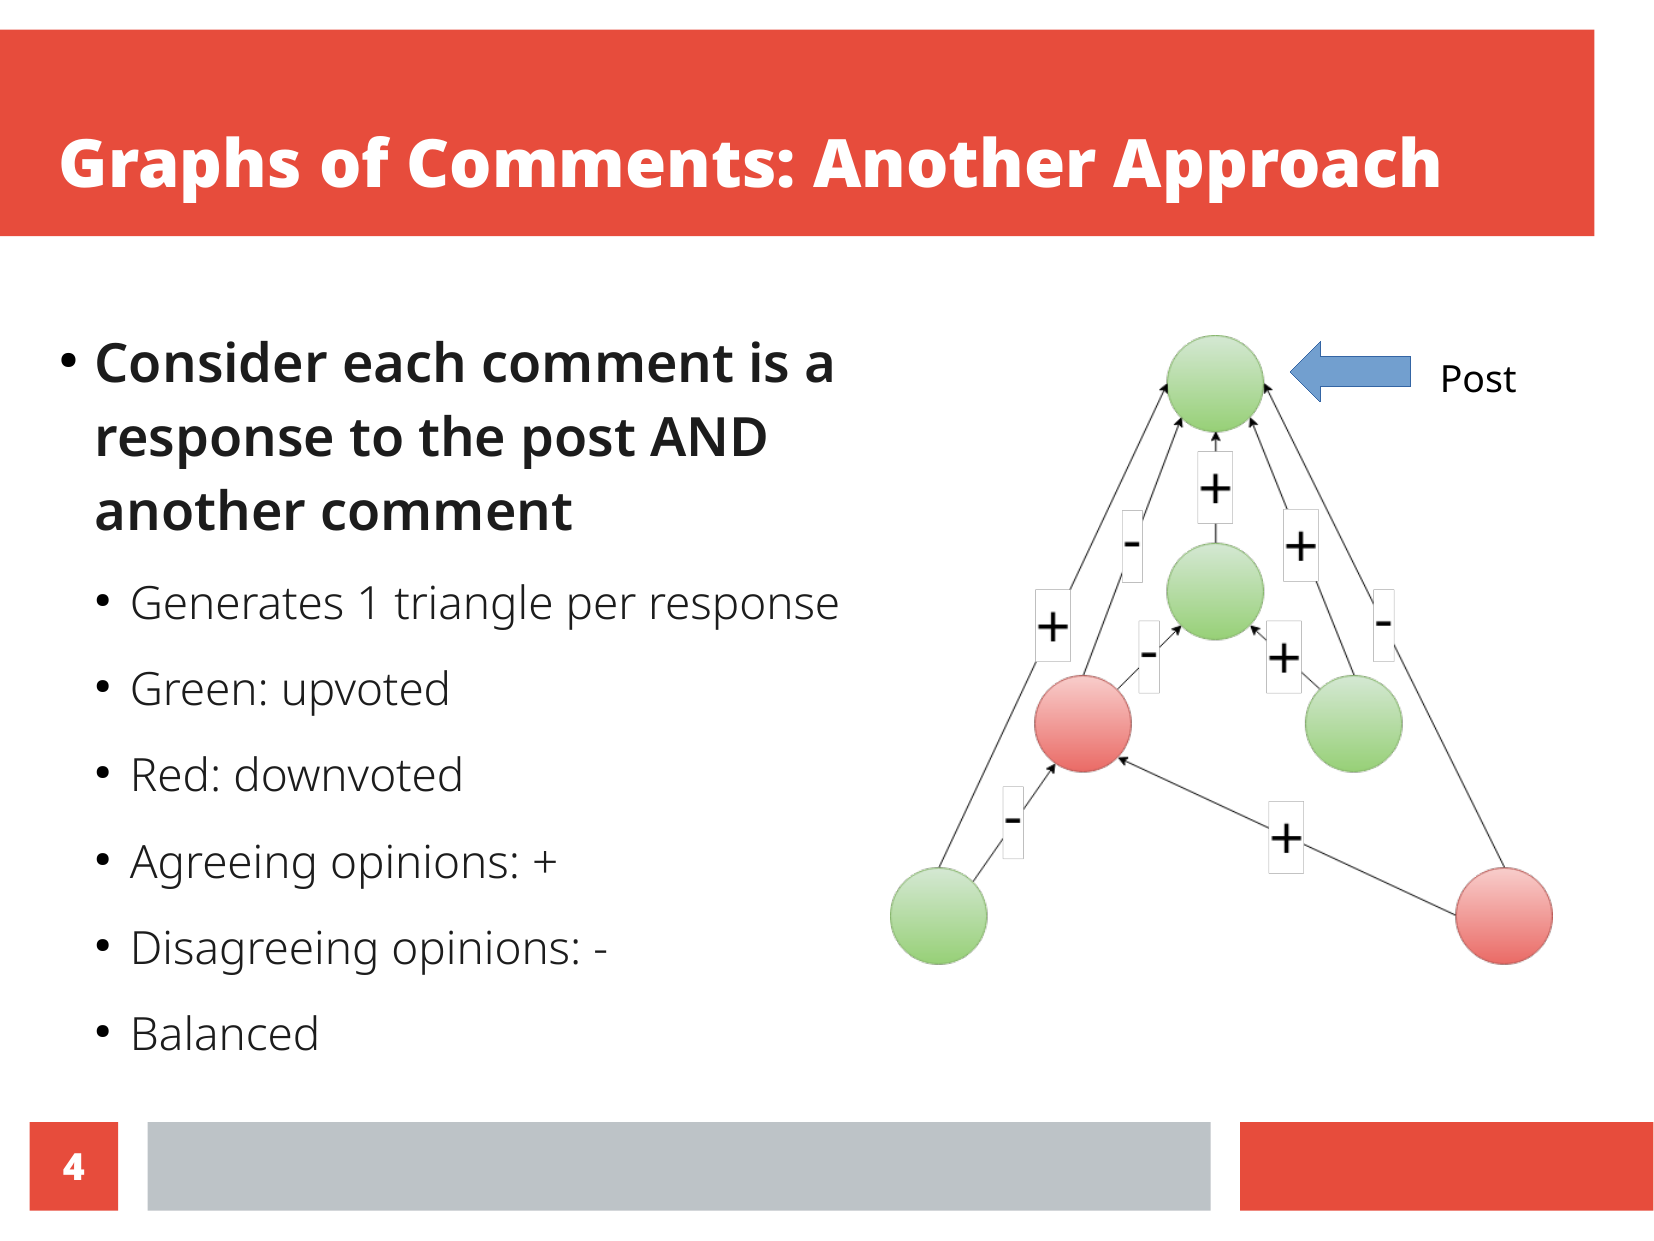

# Graphs of Comments: Another Approach
Consider each comment is a response to the post AND another comment
Generates 1 triangle per response
Green: upvoted
Red: downvoted
Agreeing opinions: +
Disagreeing opinions: -
Balanced
Post
4